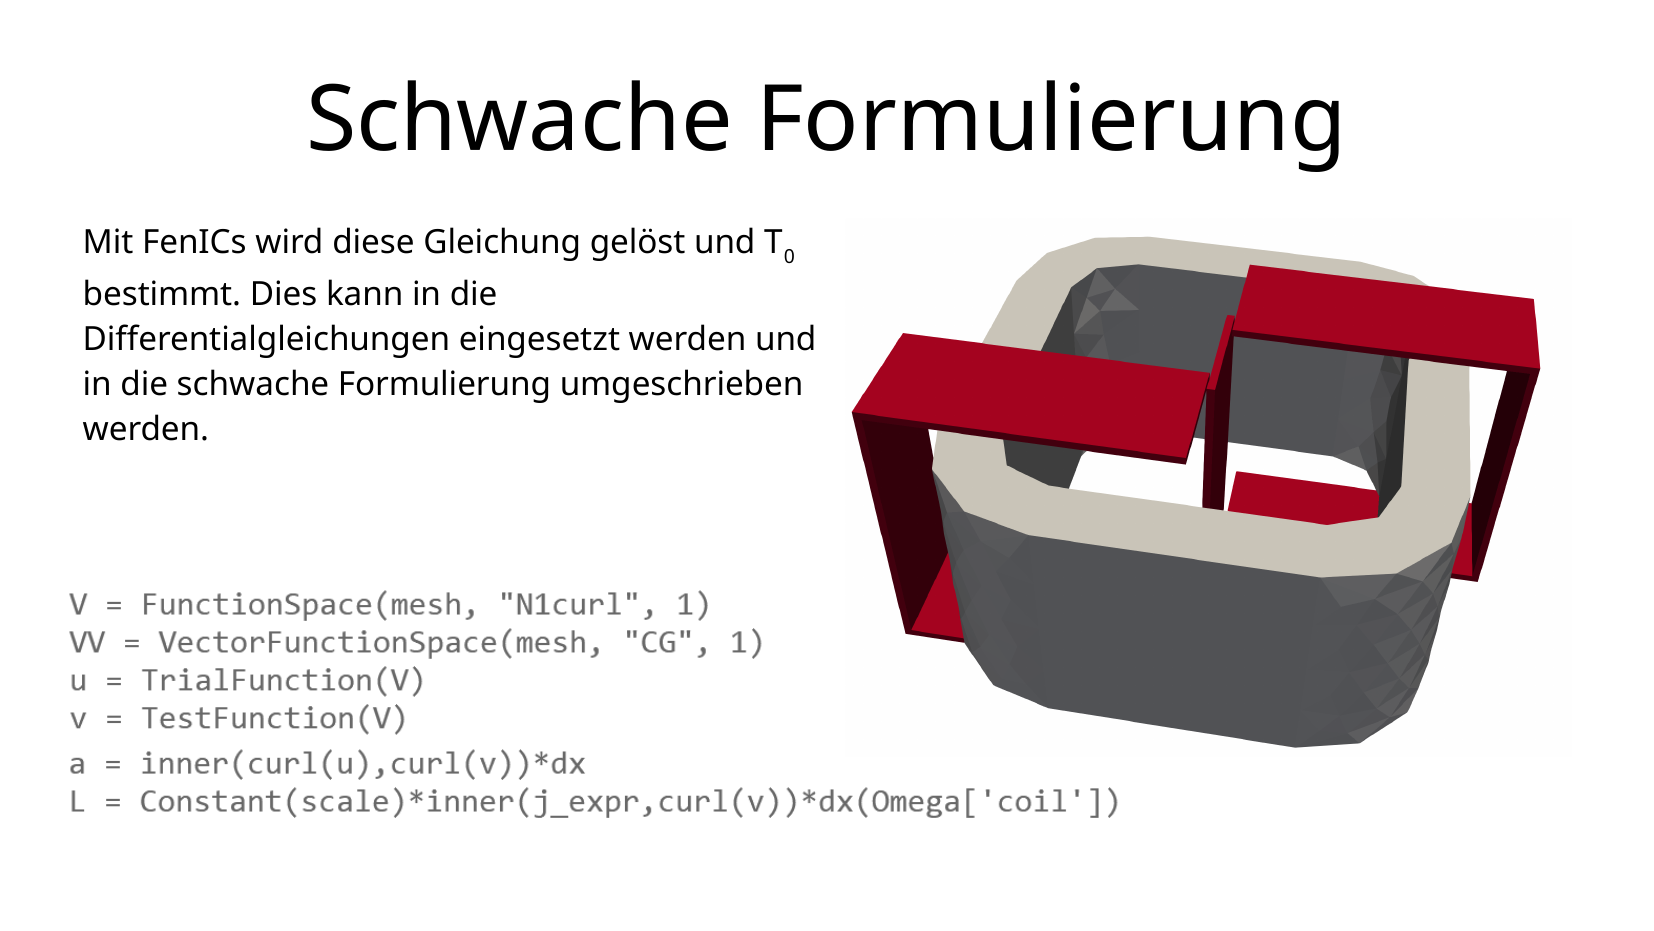

# Schwache Formulierung
Mit FenICs wird diese Gleichung gelöst und T0 bestimmt. Dies kann in die Differentialgleichungen eingesetzt werden und in die schwache Formulierung umgeschrieben werden.